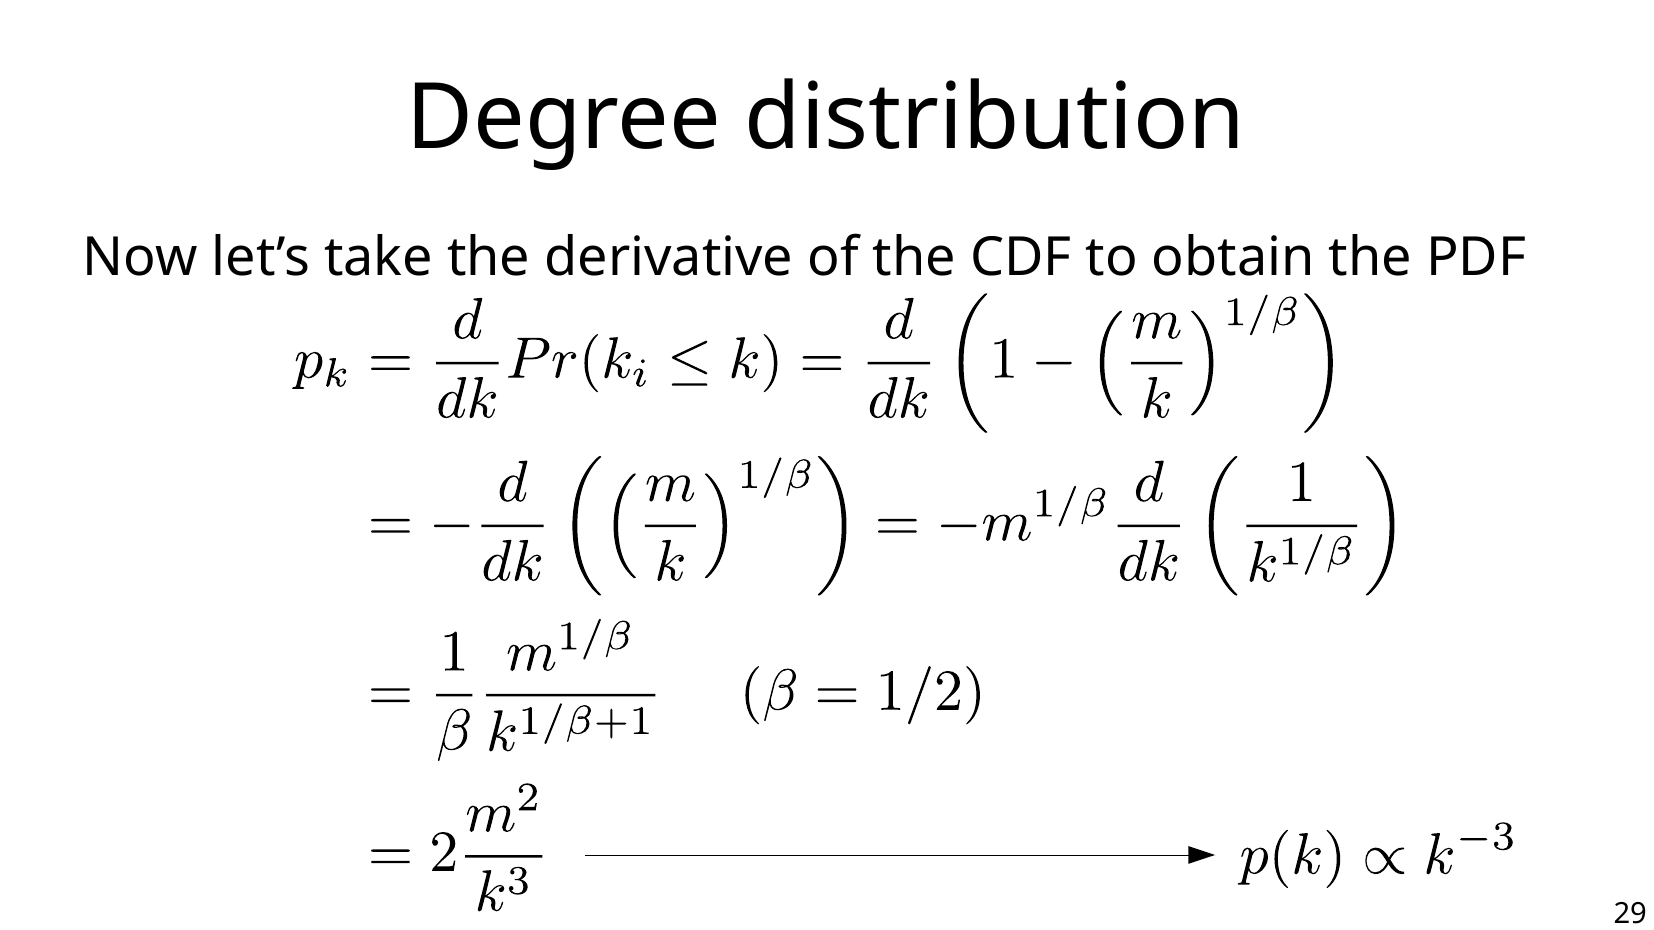

# Degree distribution
Now let’s take the derivative of the CDF to obtain the PDF
29